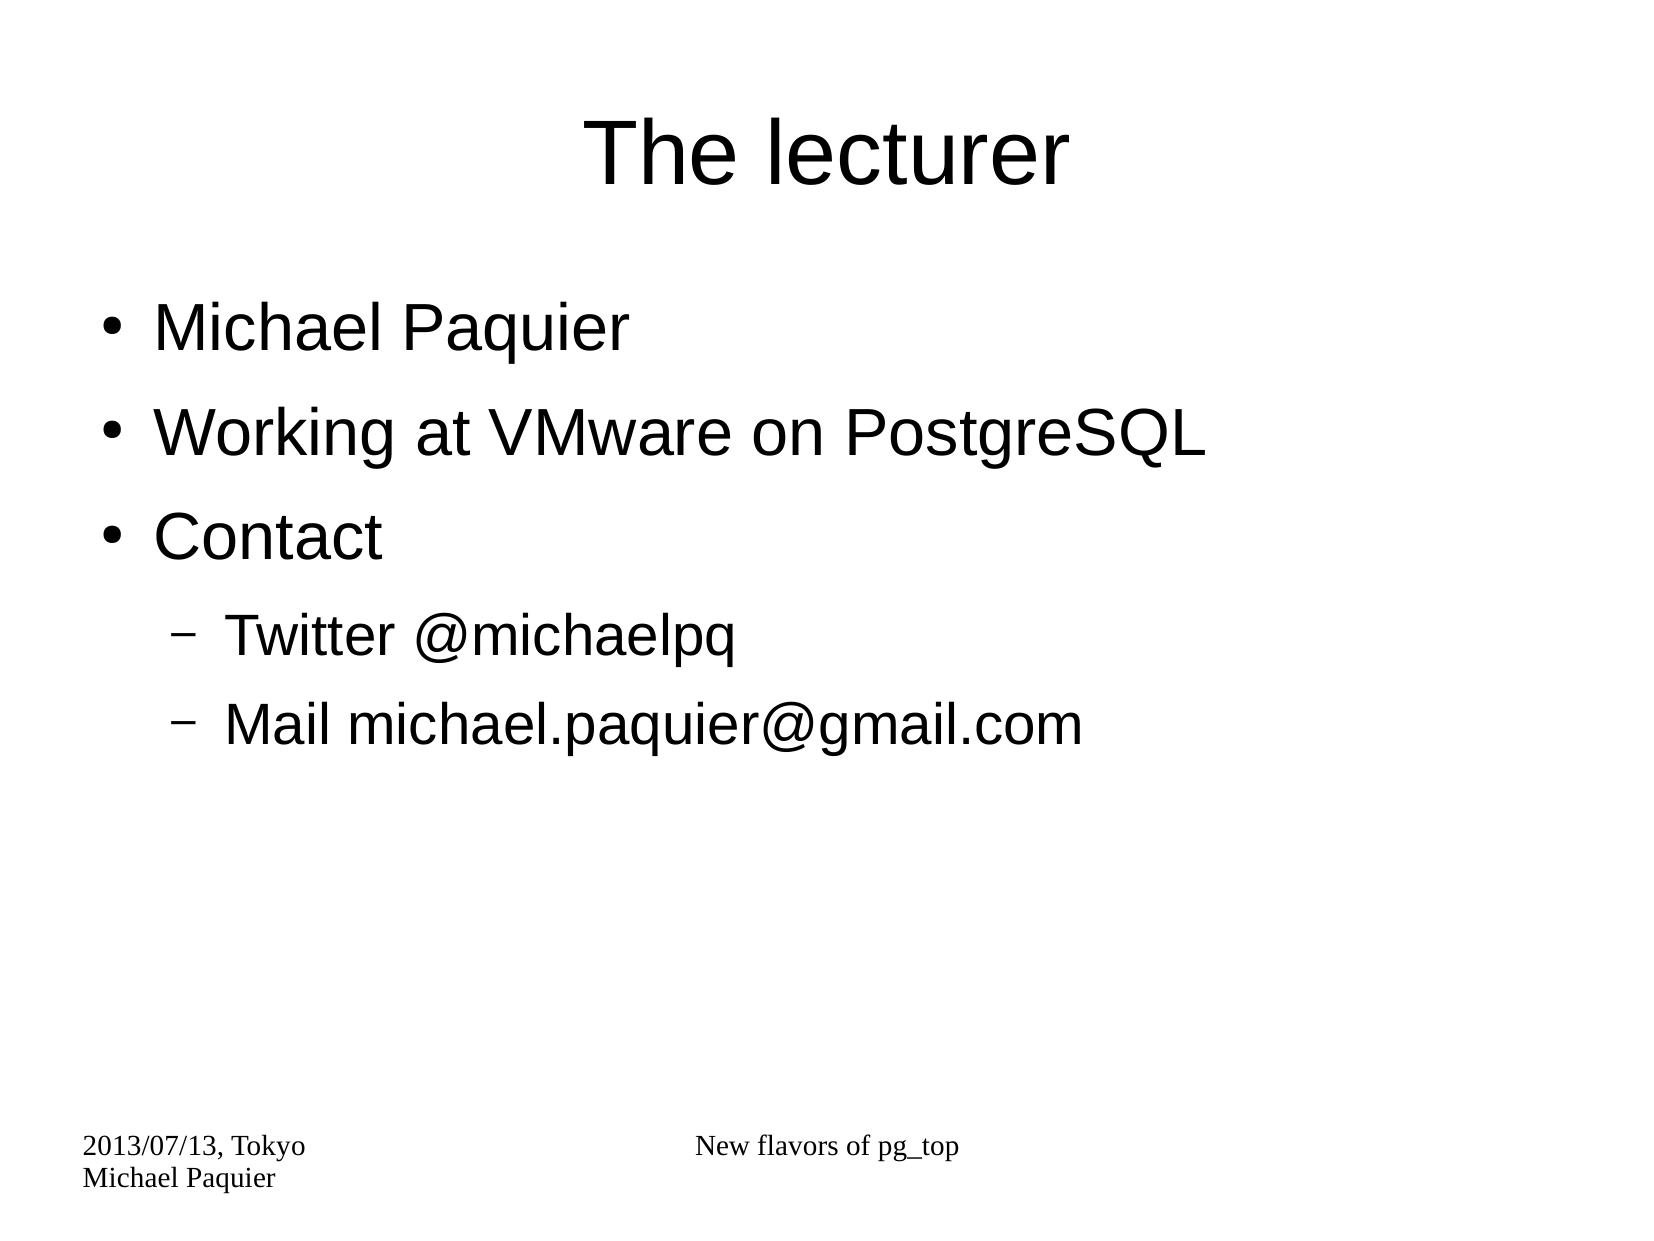

# The lecturer
Michael Paquier
Working at VMware on PostgreSQL
Contact
Twitter @michaelpq
Mail michael.paquier@gmail.com